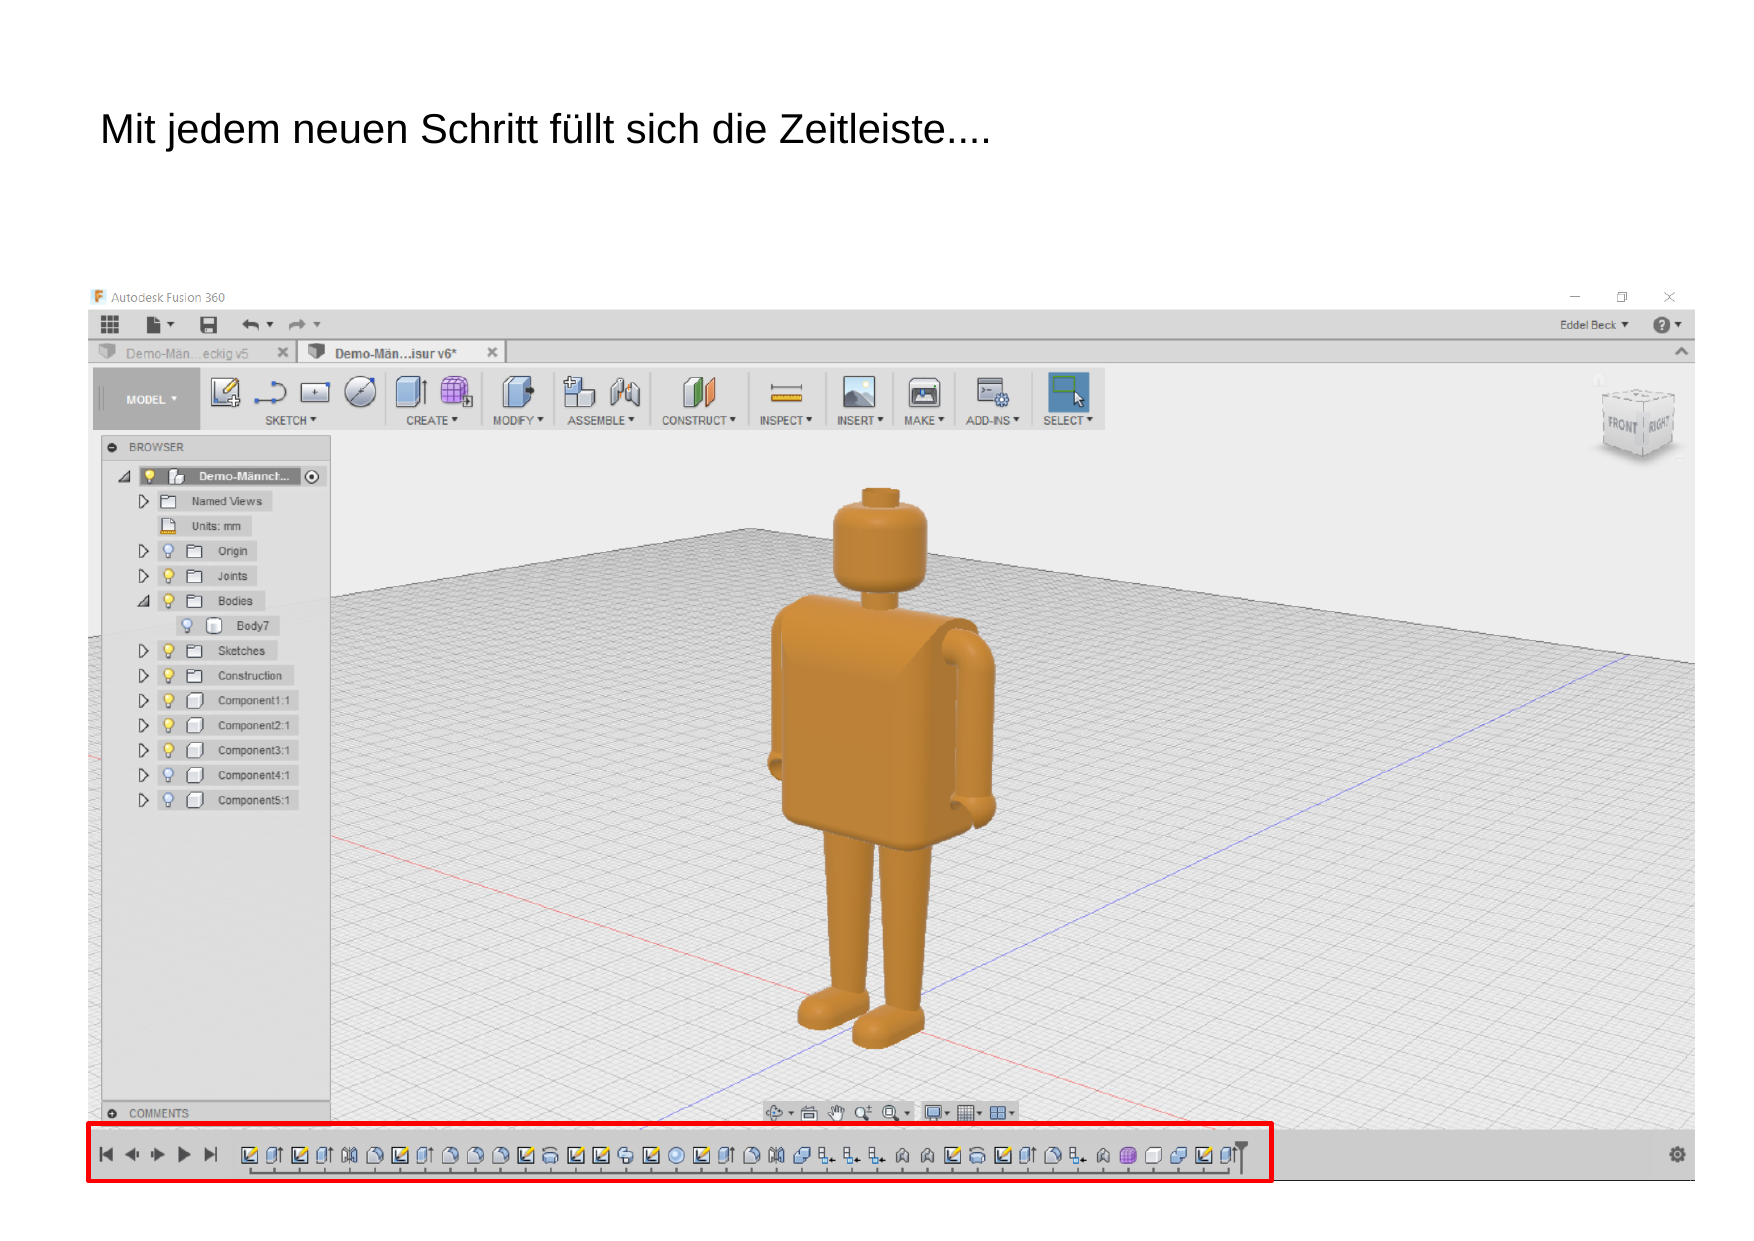

# Mit jedem neuen Schritt füllt sich die Zeitleiste....